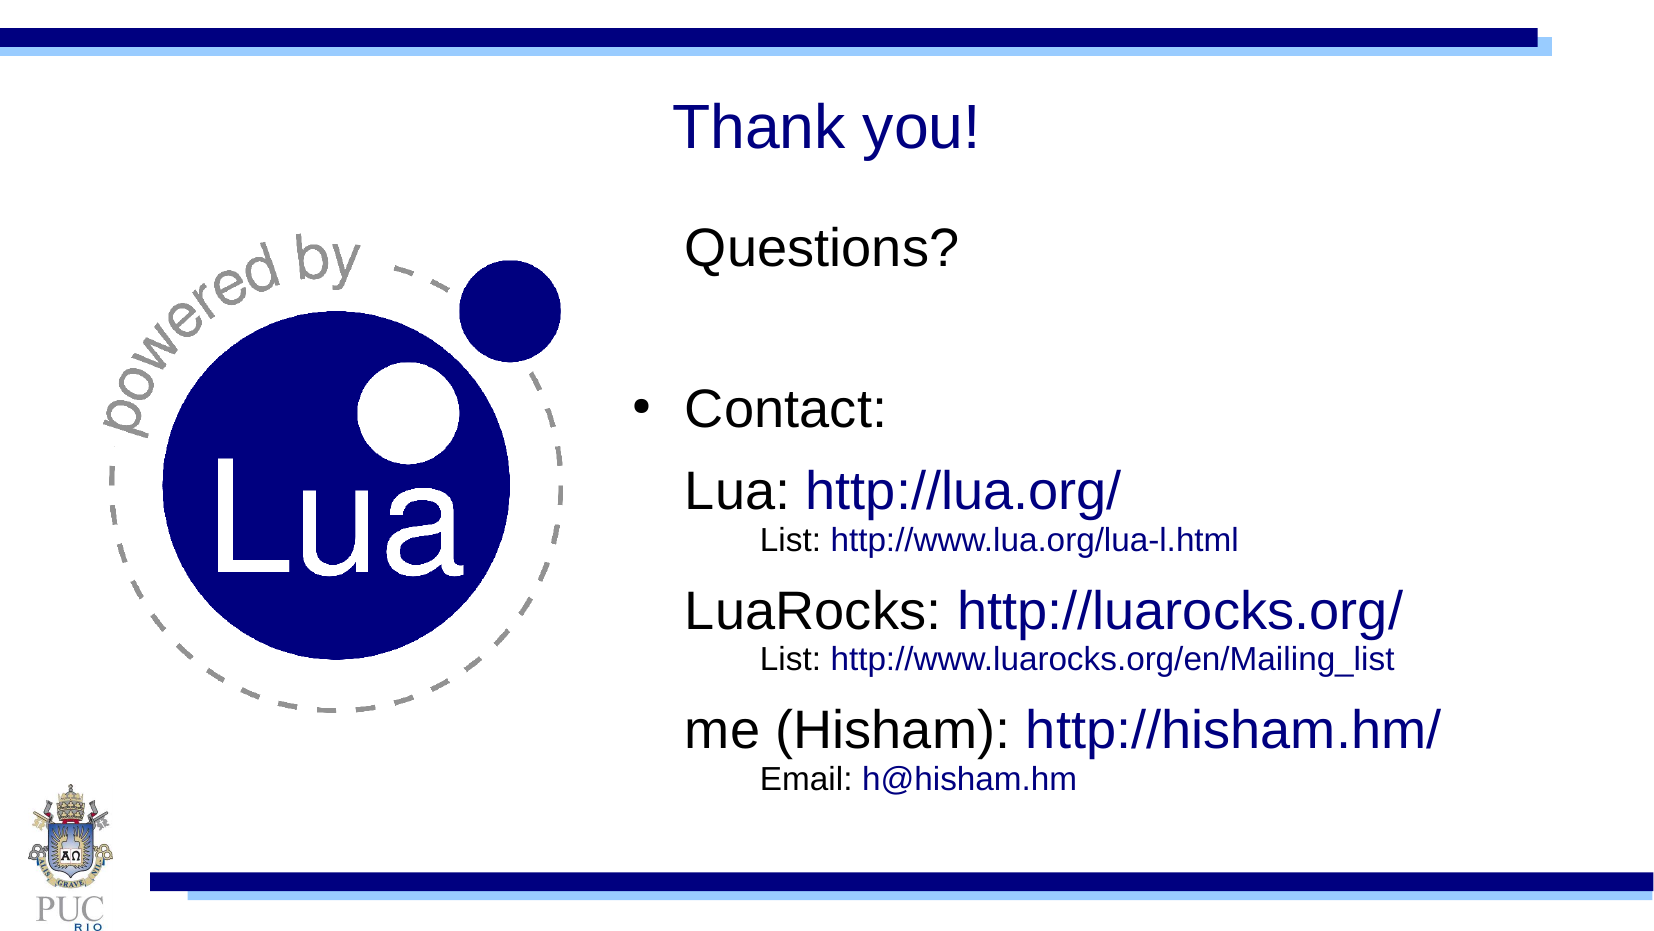

# Thank you!
Questions?
Contact:
Lua: http://lua.org/
	List: http://www.lua.org/lua-l.html
LuaRocks: http://luarocks.org/
	List: http://www.luarocks.org/en/Mailing_list
me (Hisham): http://hisham.hm/
	Email: h@hisham.hm